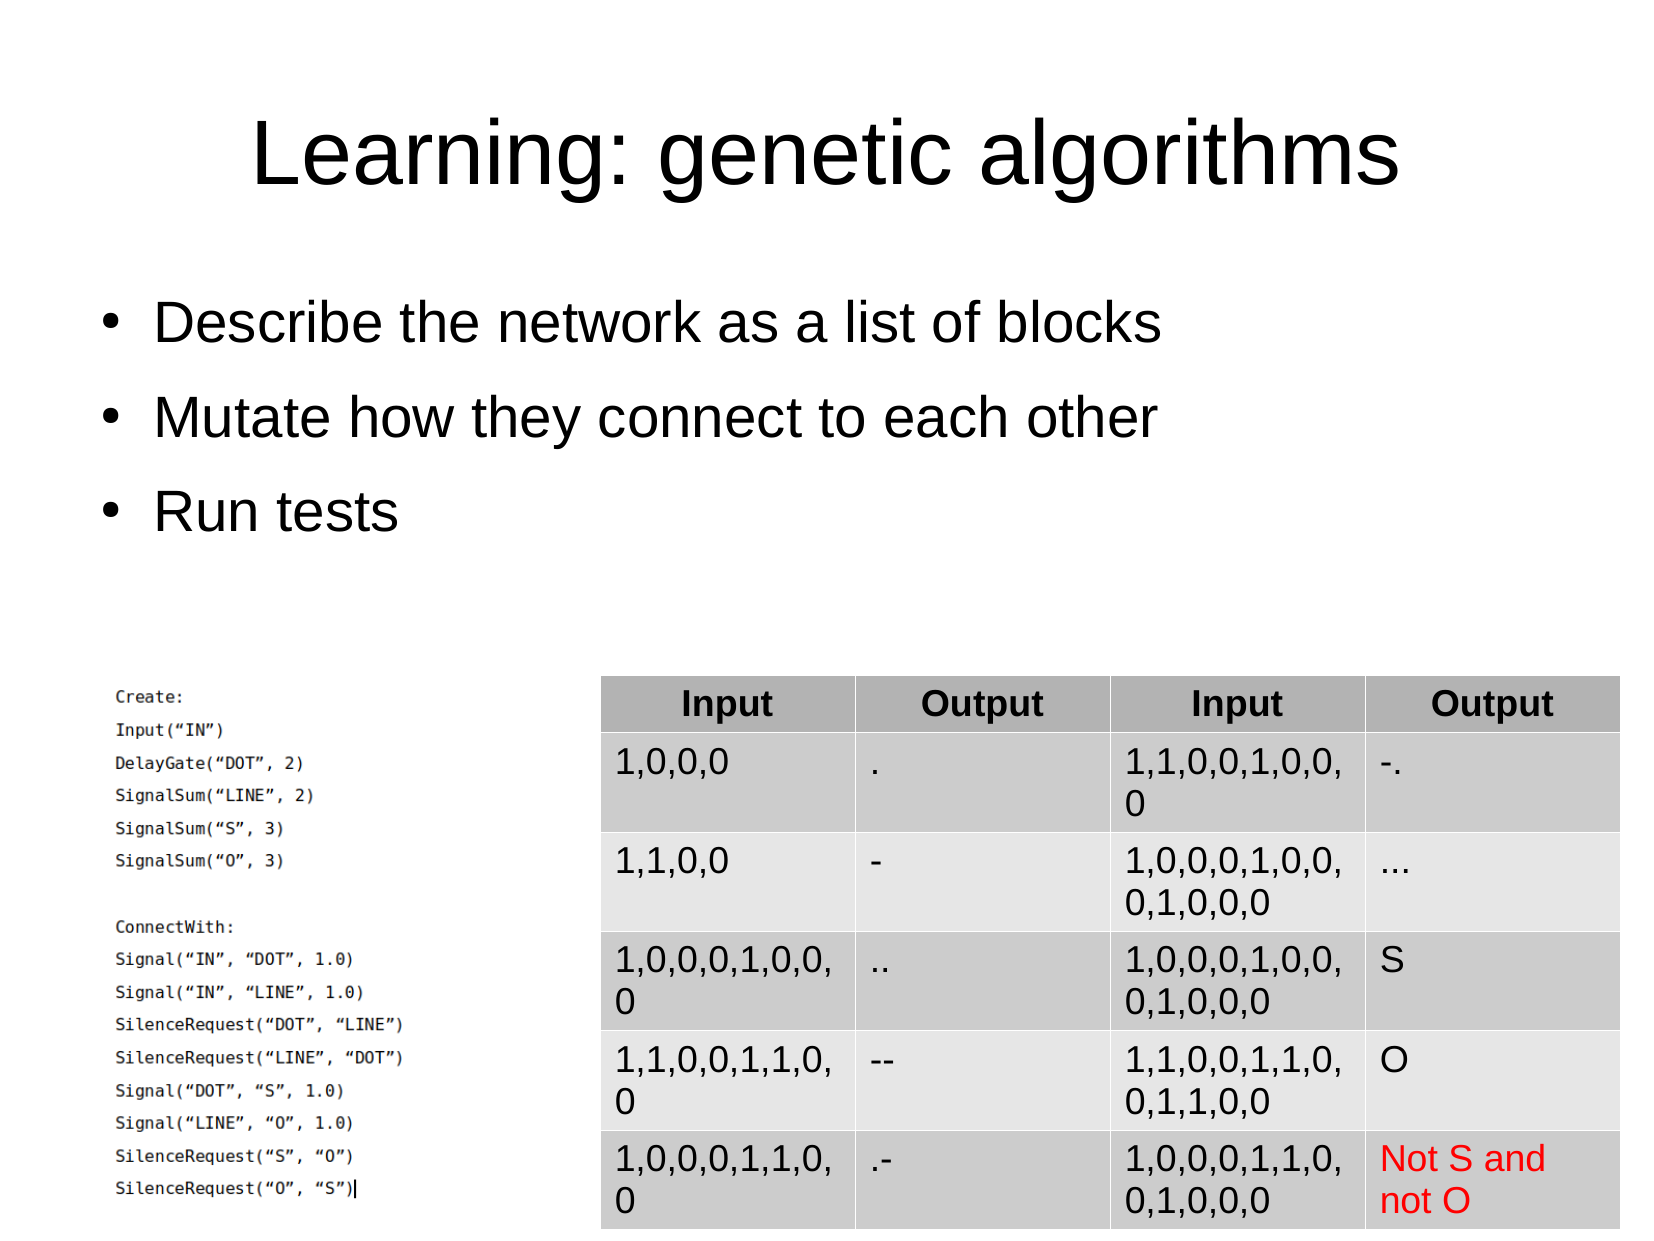

# Learning: genetic algorithms
Describe the network as a list of blocks
Mutate how they connect to each other
Run tests
| Input | Output | Input | Output |
| --- | --- | --- | --- |
| 1,0,0,0 | . | 1,1,0,0,1,0,0,0 | -. |
| 1,1,0,0 | - | 1,0,0,0,1,0,0,0,1,0,0,0 | ... |
| 1,0,0,0,1,0,0,0 | .. | 1,0,0,0,1,0,0,0,1,0,0,0 | S |
| 1,1,0,0,1,1,0,0 | -- | 1,1,0,0,1,1,0,0,1,1,0,0 | O |
| 1,0,0,0,1,1,0,0 | .- | 1,0,0,0,1,1,0,0,1,0,0,0 | Not S and not O |